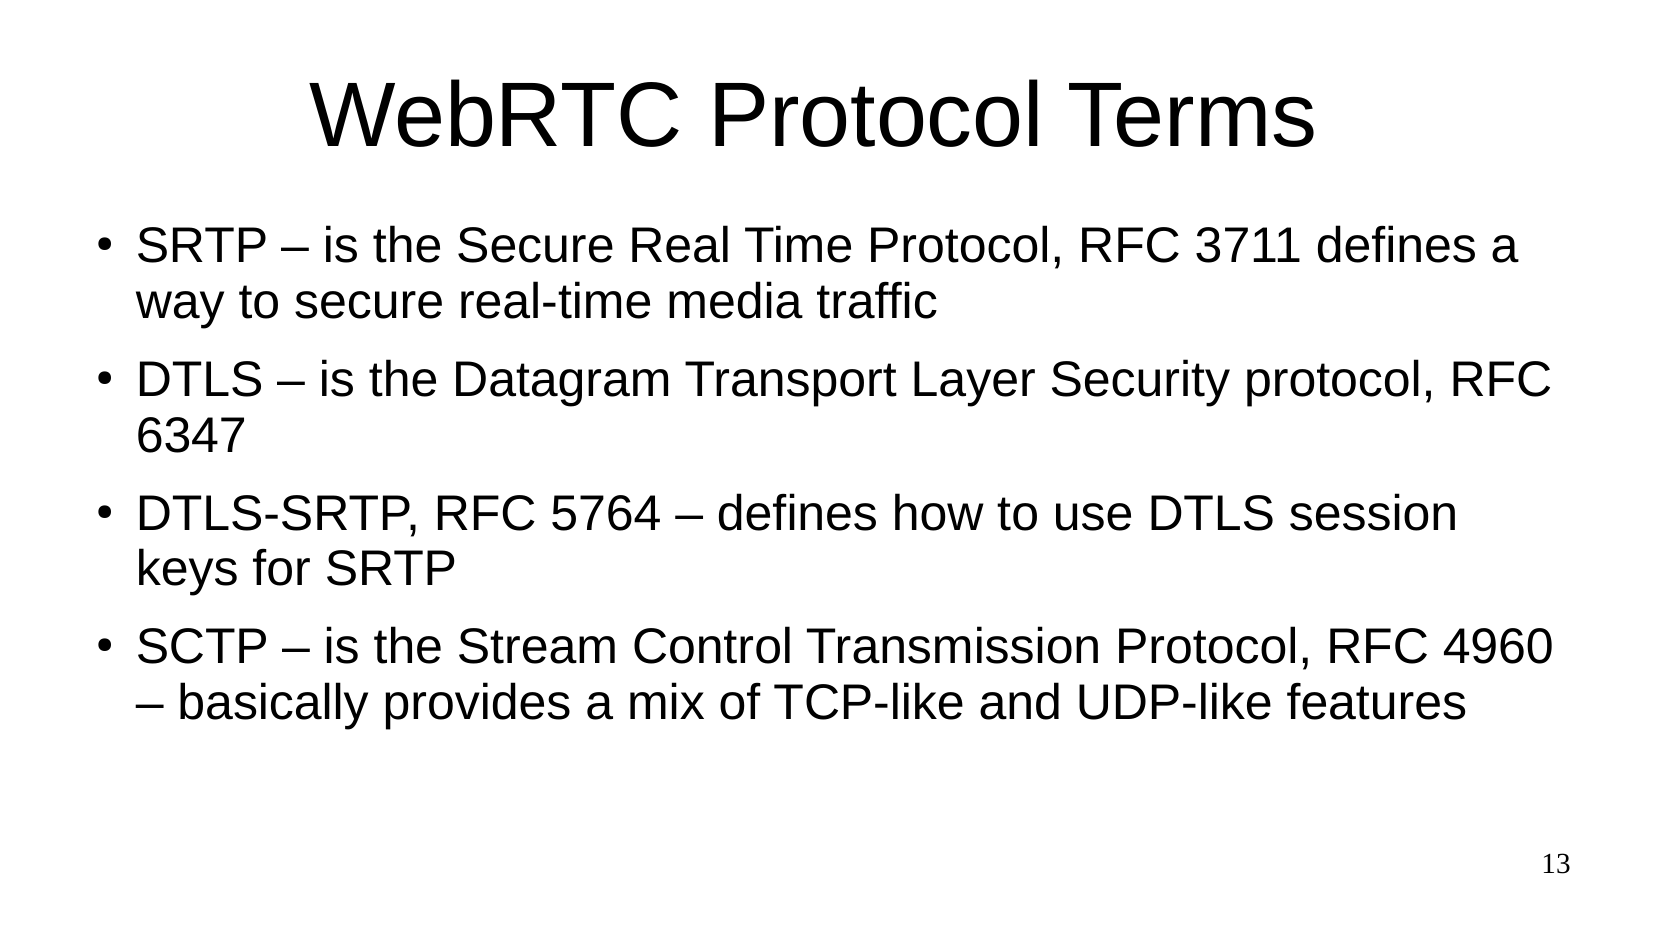

# WebRTC Protocol Terms
SRTP – is the Secure Real Time Protocol, RFC 3711 defines a way to secure real-time media traffic
DTLS – is the Datagram Transport Layer Security protocol, RFC 6347
DTLS-SRTP, RFC 5764 – defines how to use DTLS session keys for SRTP
SCTP – is the Stream Control Transmission Protocol, RFC 4960 – basically provides a mix of TCP-like and UDP-like features
13